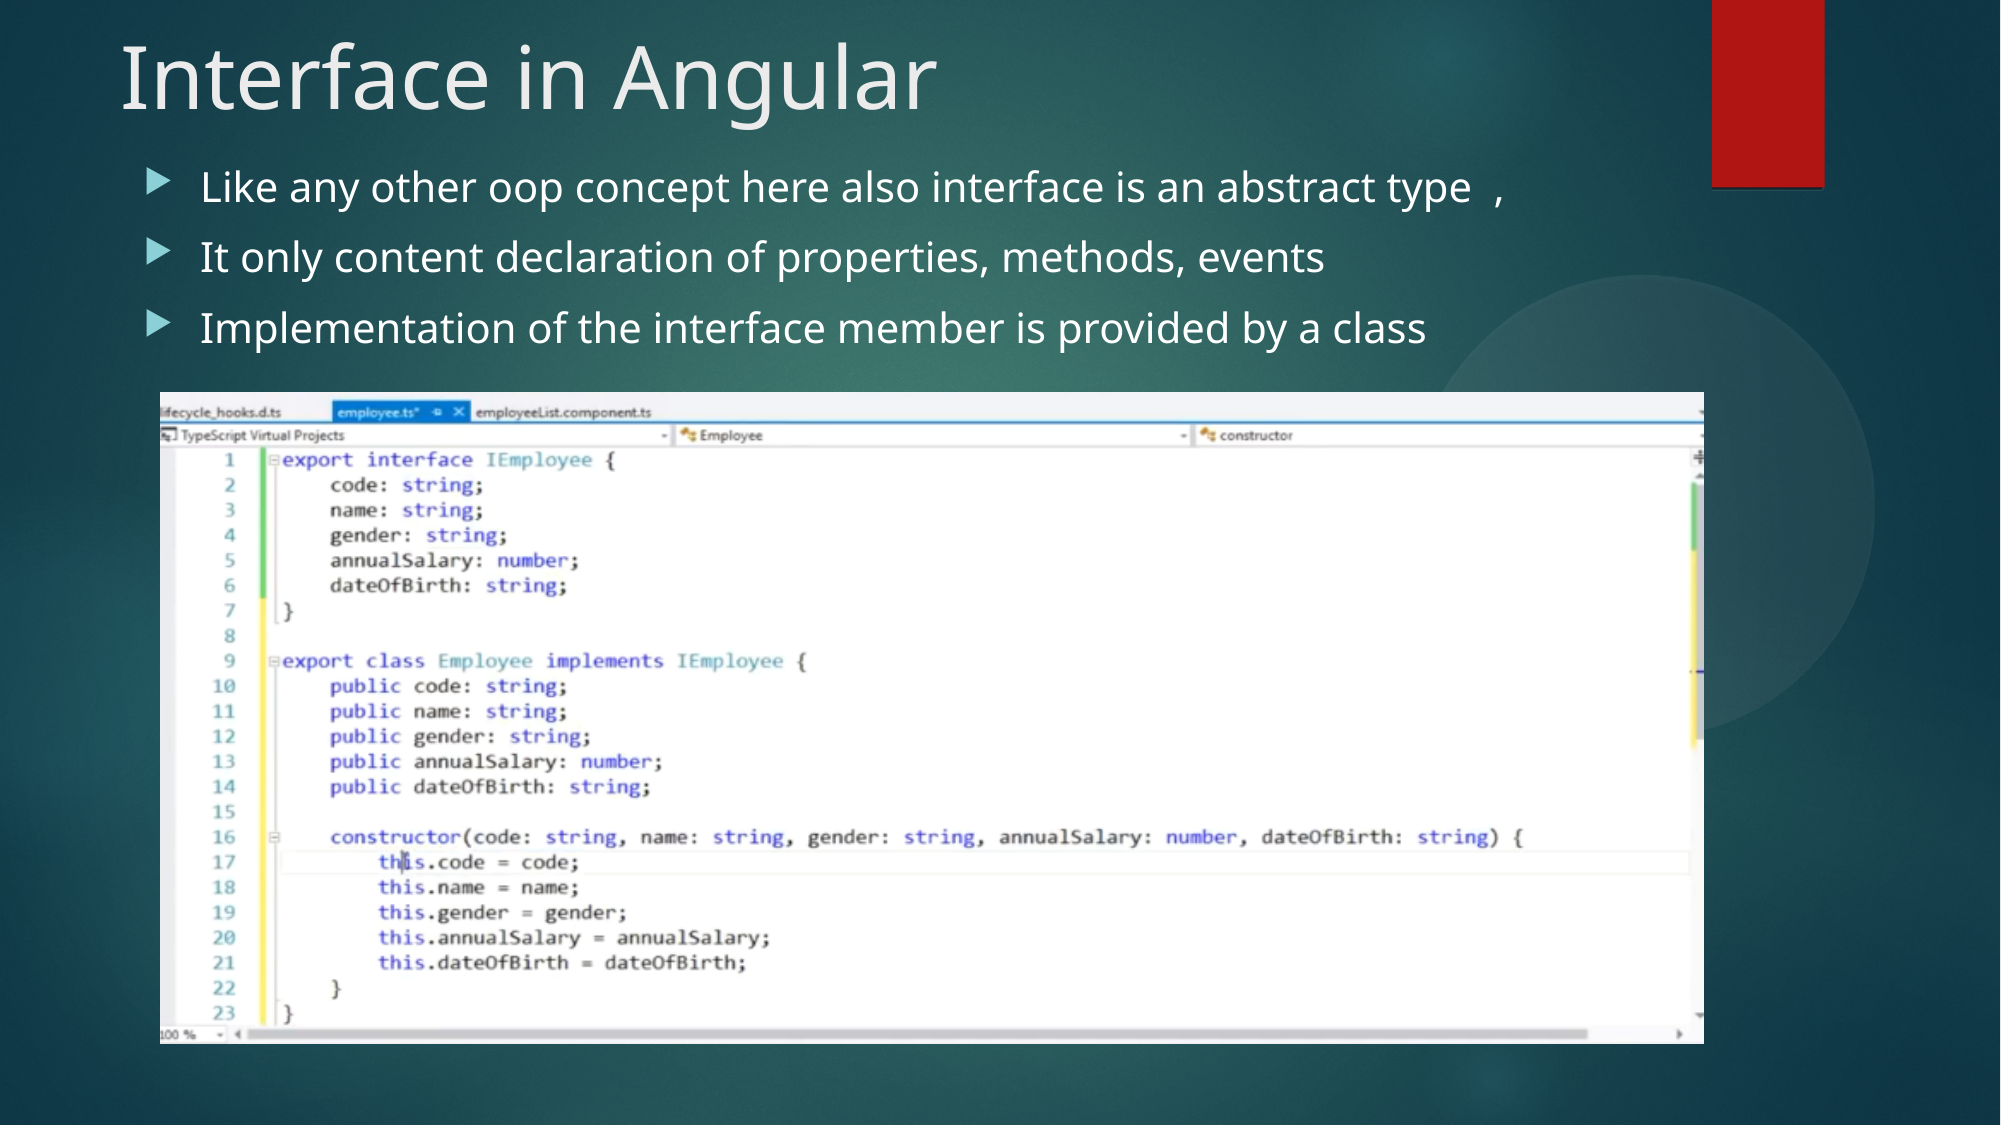

Interface in Angular
Like any other oop concept here also interface is an abstract type ,
It only content declaration of properties, methods, events
Implementation of the interface member is provided by a class